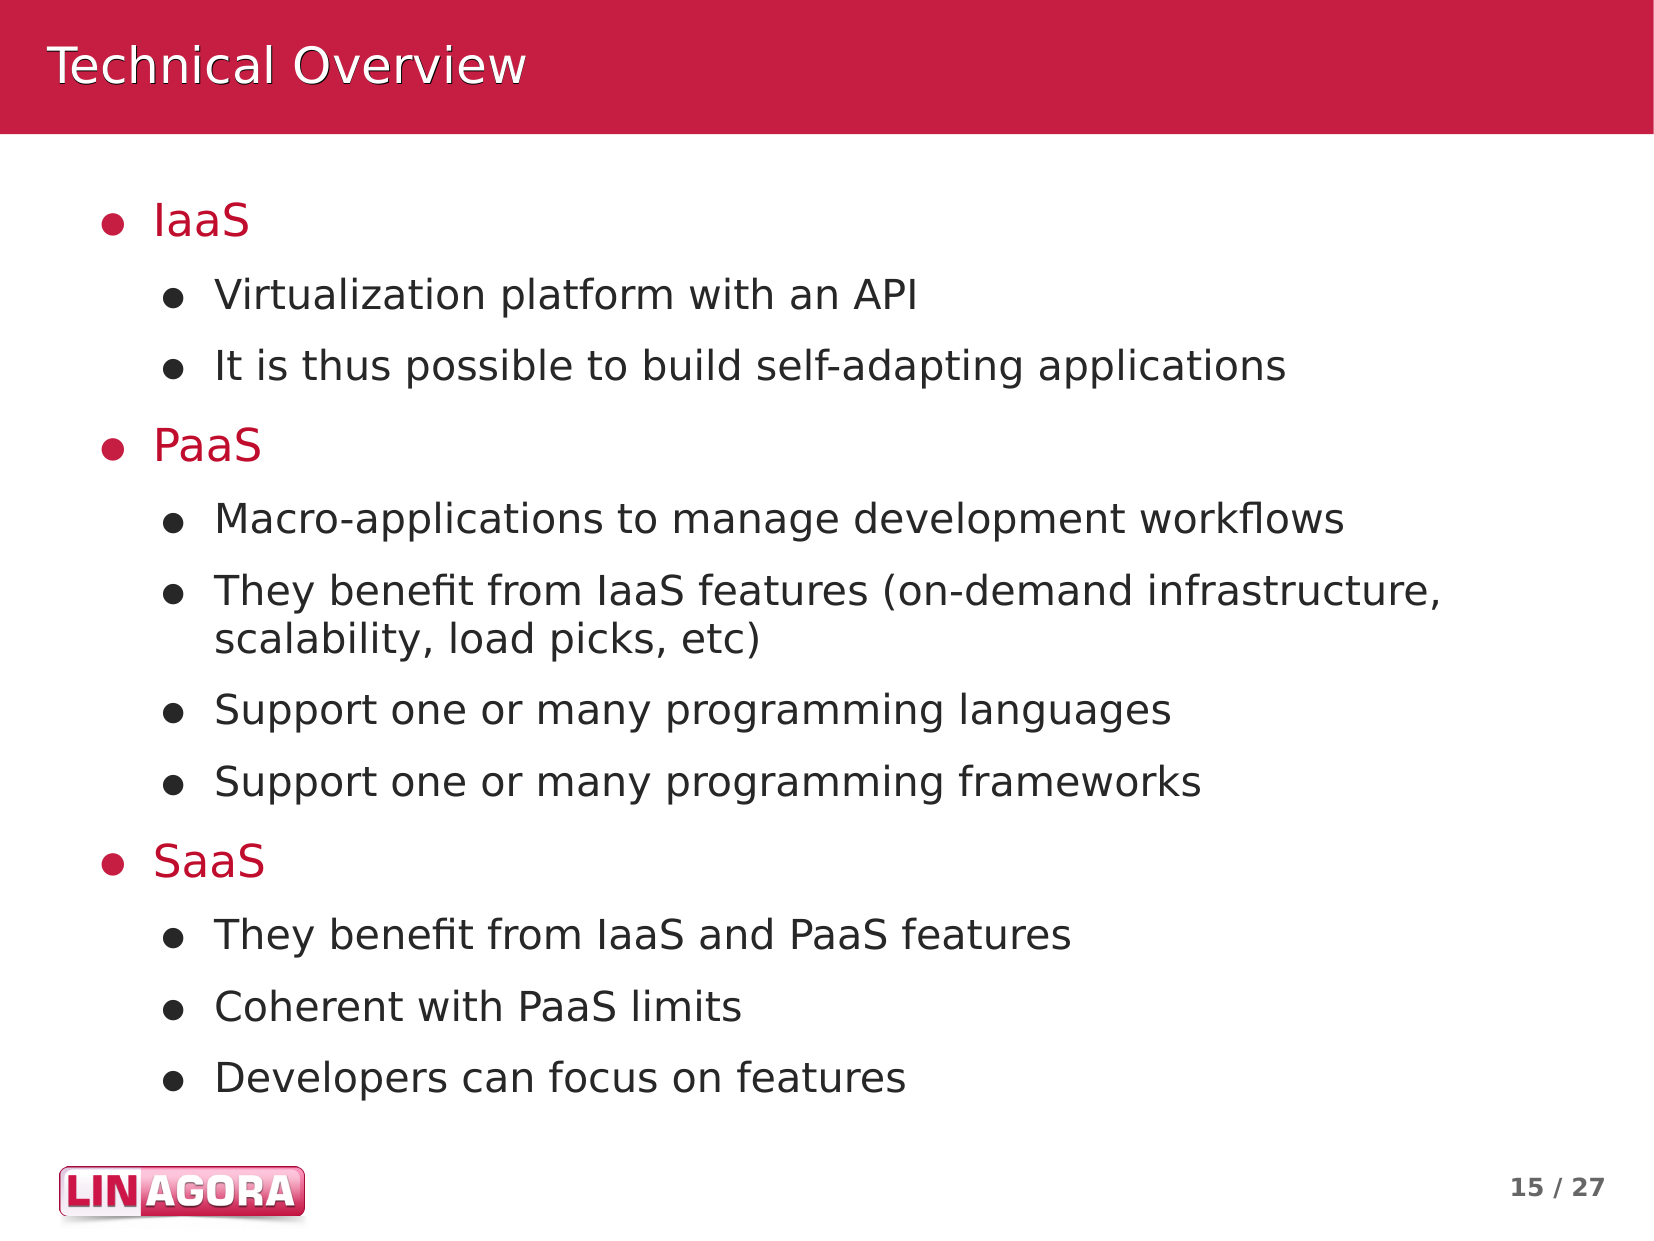

# Technical Overview
IaaS
Virtualization platform with an API
It is thus possible to build self-adapting applications
PaaS
Macro-applications to manage development workflows
They benefit from IaaS features (on-demand infrastructure, scalability, load picks, etc)
Support one or many programming languages
Support one or many programming frameworks
SaaS
They benefit from IaaS and PaaS features
Coherent with PaaS limits
Developers can focus on features